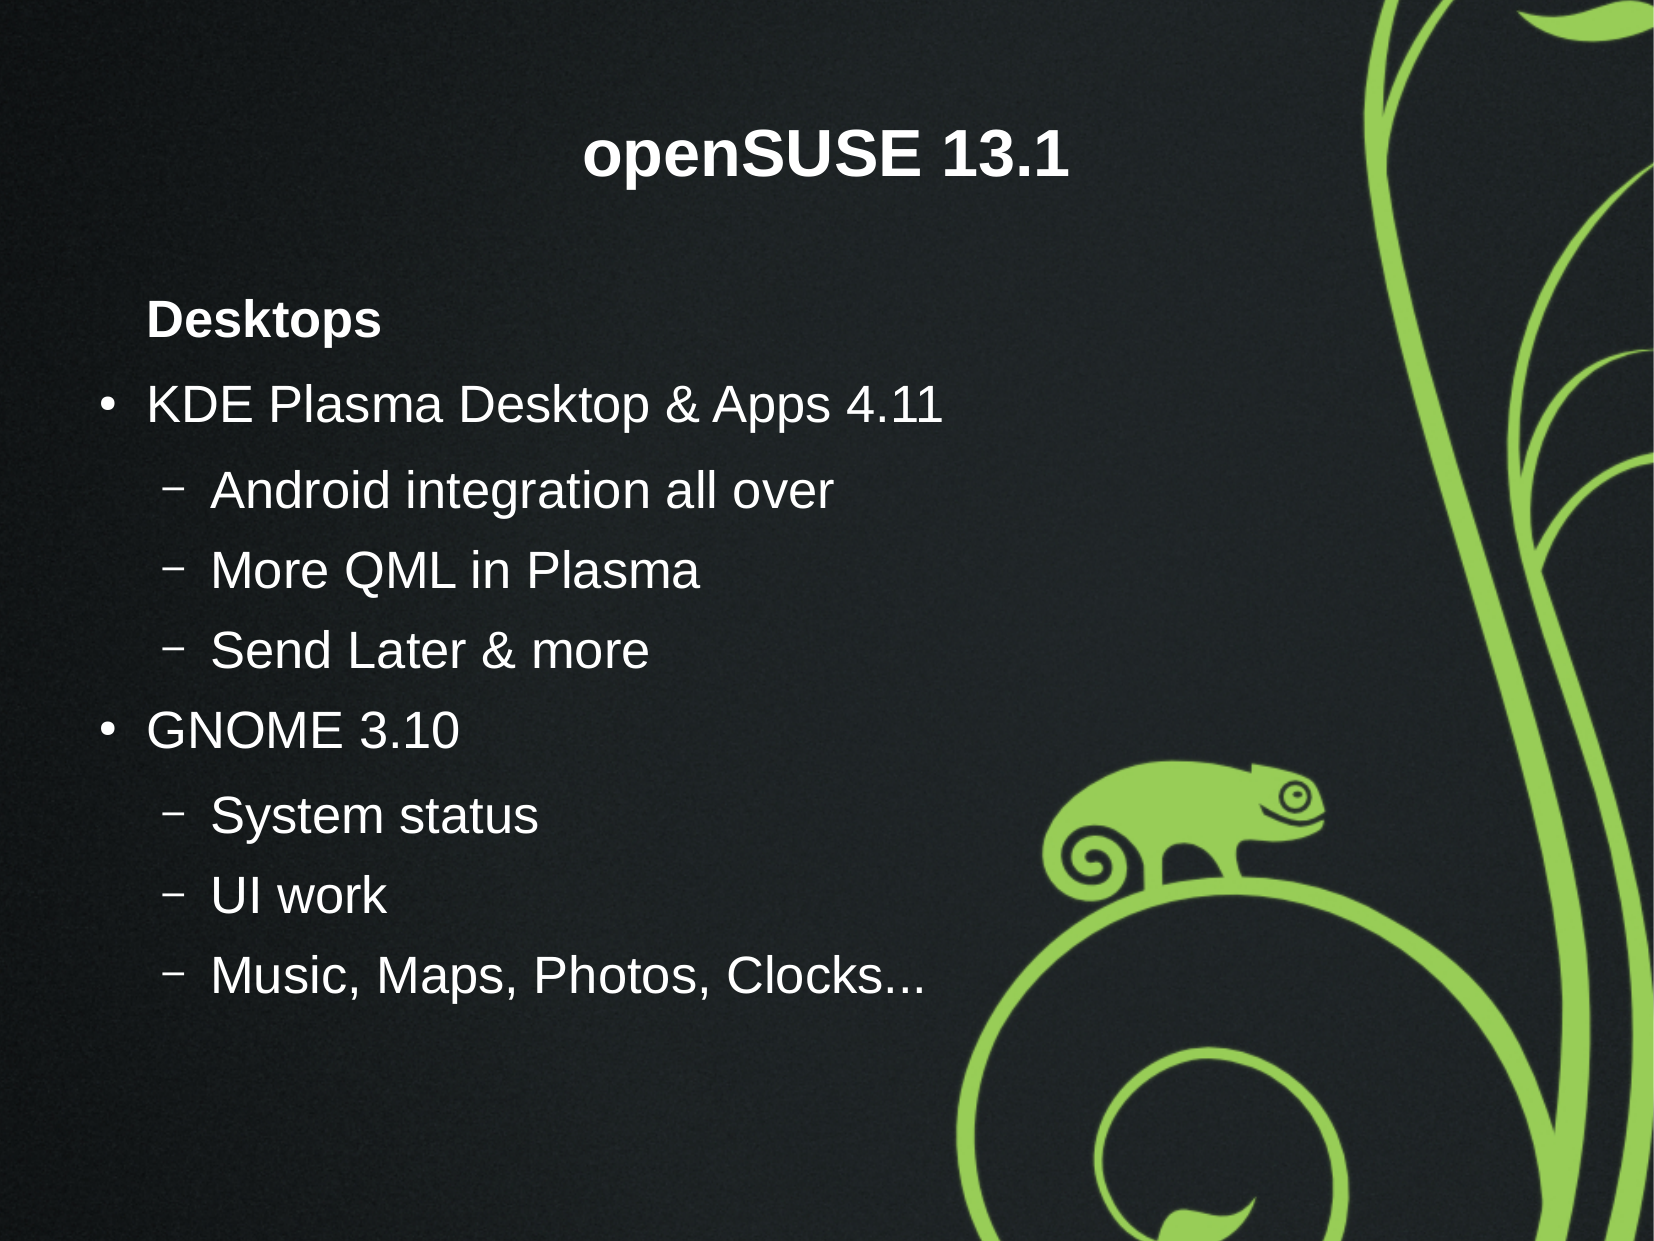

# openSUSE 13.1
Desktops
KDE Plasma Desktop & Apps 4.11
Android integration all over
More QML in Plasma
Send Later & more
GNOME 3.10
System status
UI work
Music, Maps, Photos, Clocks...